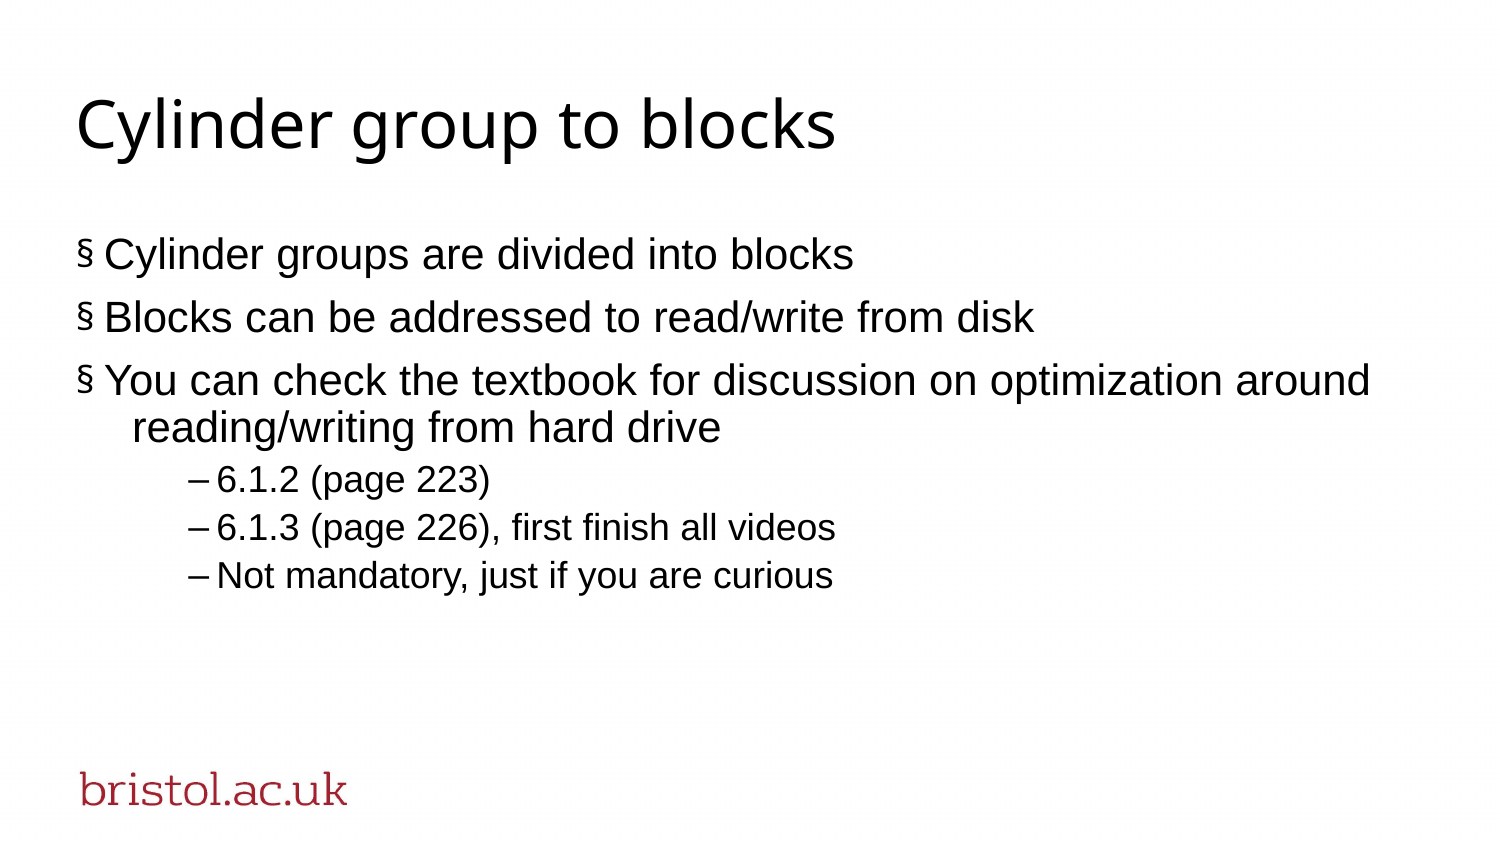

# Cylinder group to blocks
Cylinder groups are divided into blocks
Blocks can be addressed to read/write from disk
You can check the textbook for discussion on optimization around reading/writing from hard drive
6.1.2 (page 223)
6.1.3 (page 226), first finish all videos
Not mandatory, just if you are curious